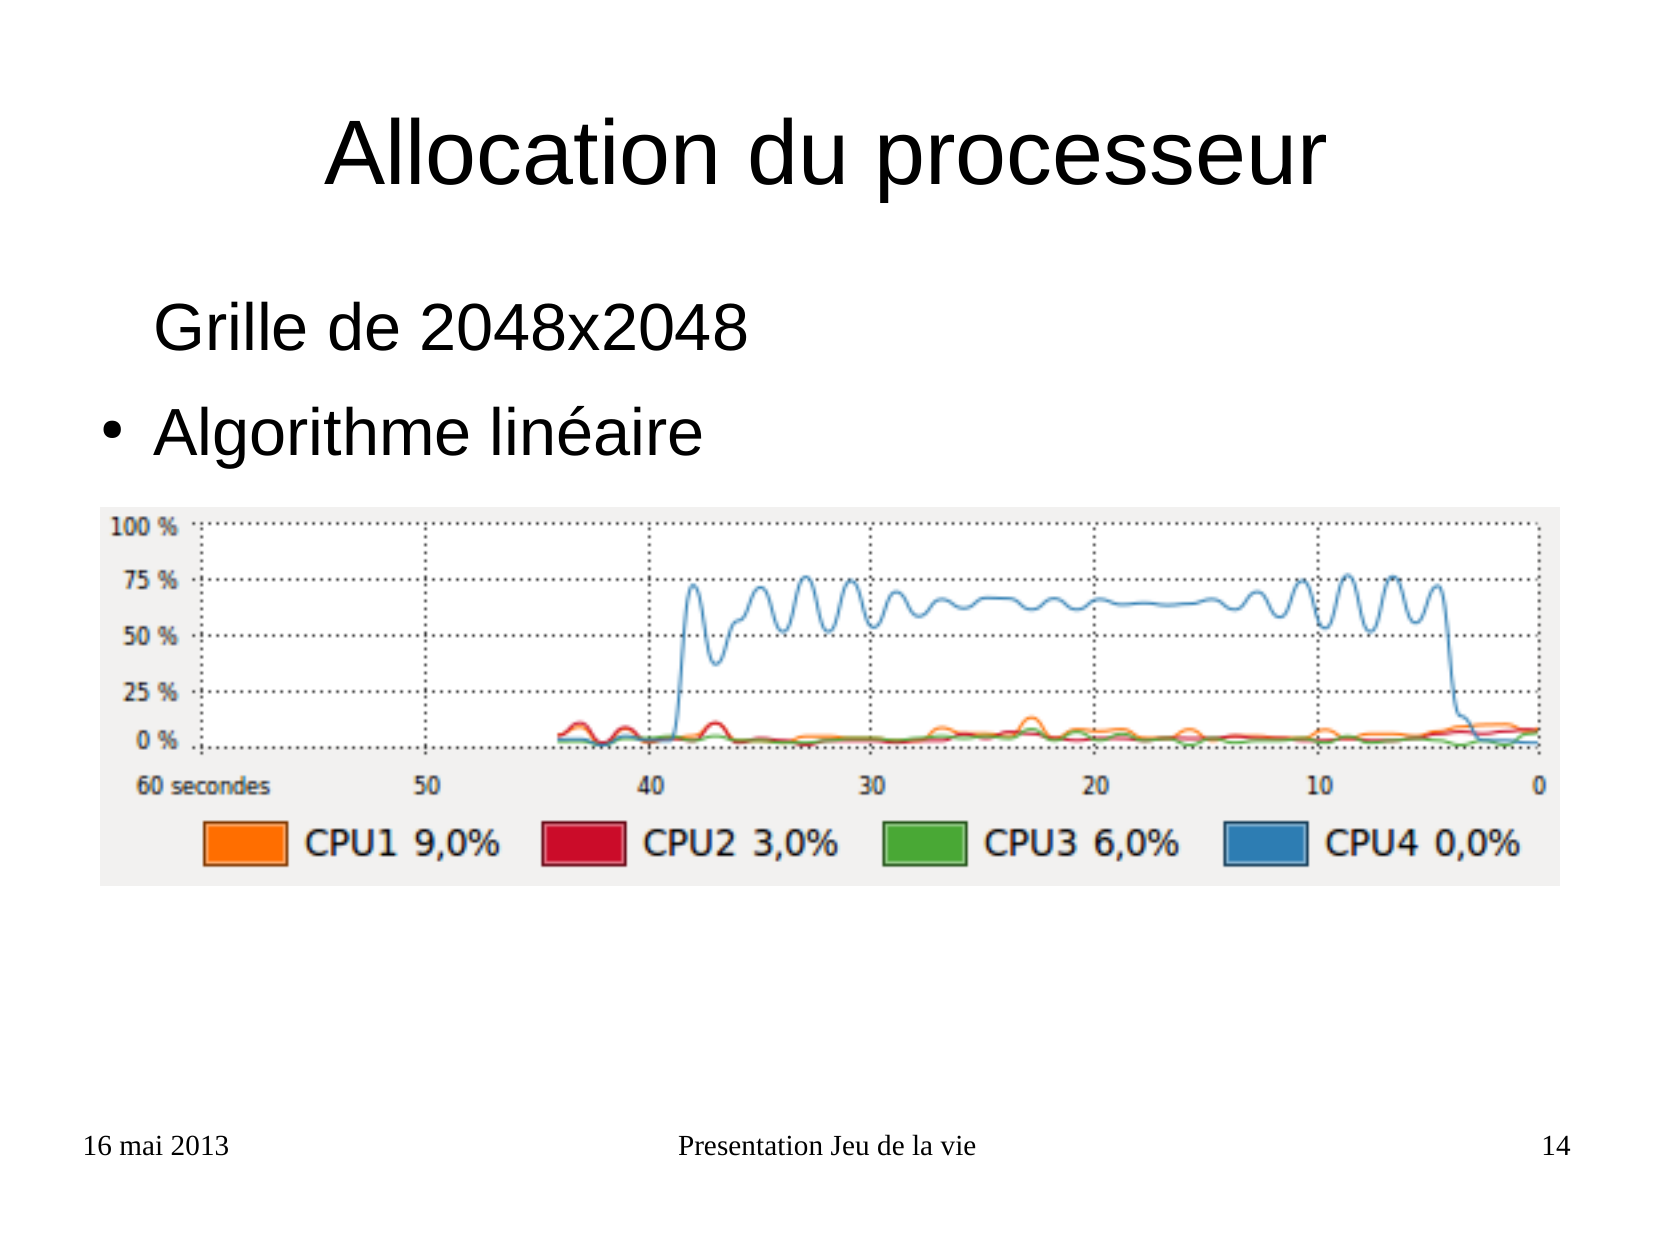

# Allocation du processeur
Grille de 2048x2048
Algorithme linéaire
16 mai 2013
Presentation Jeu de la vie
14